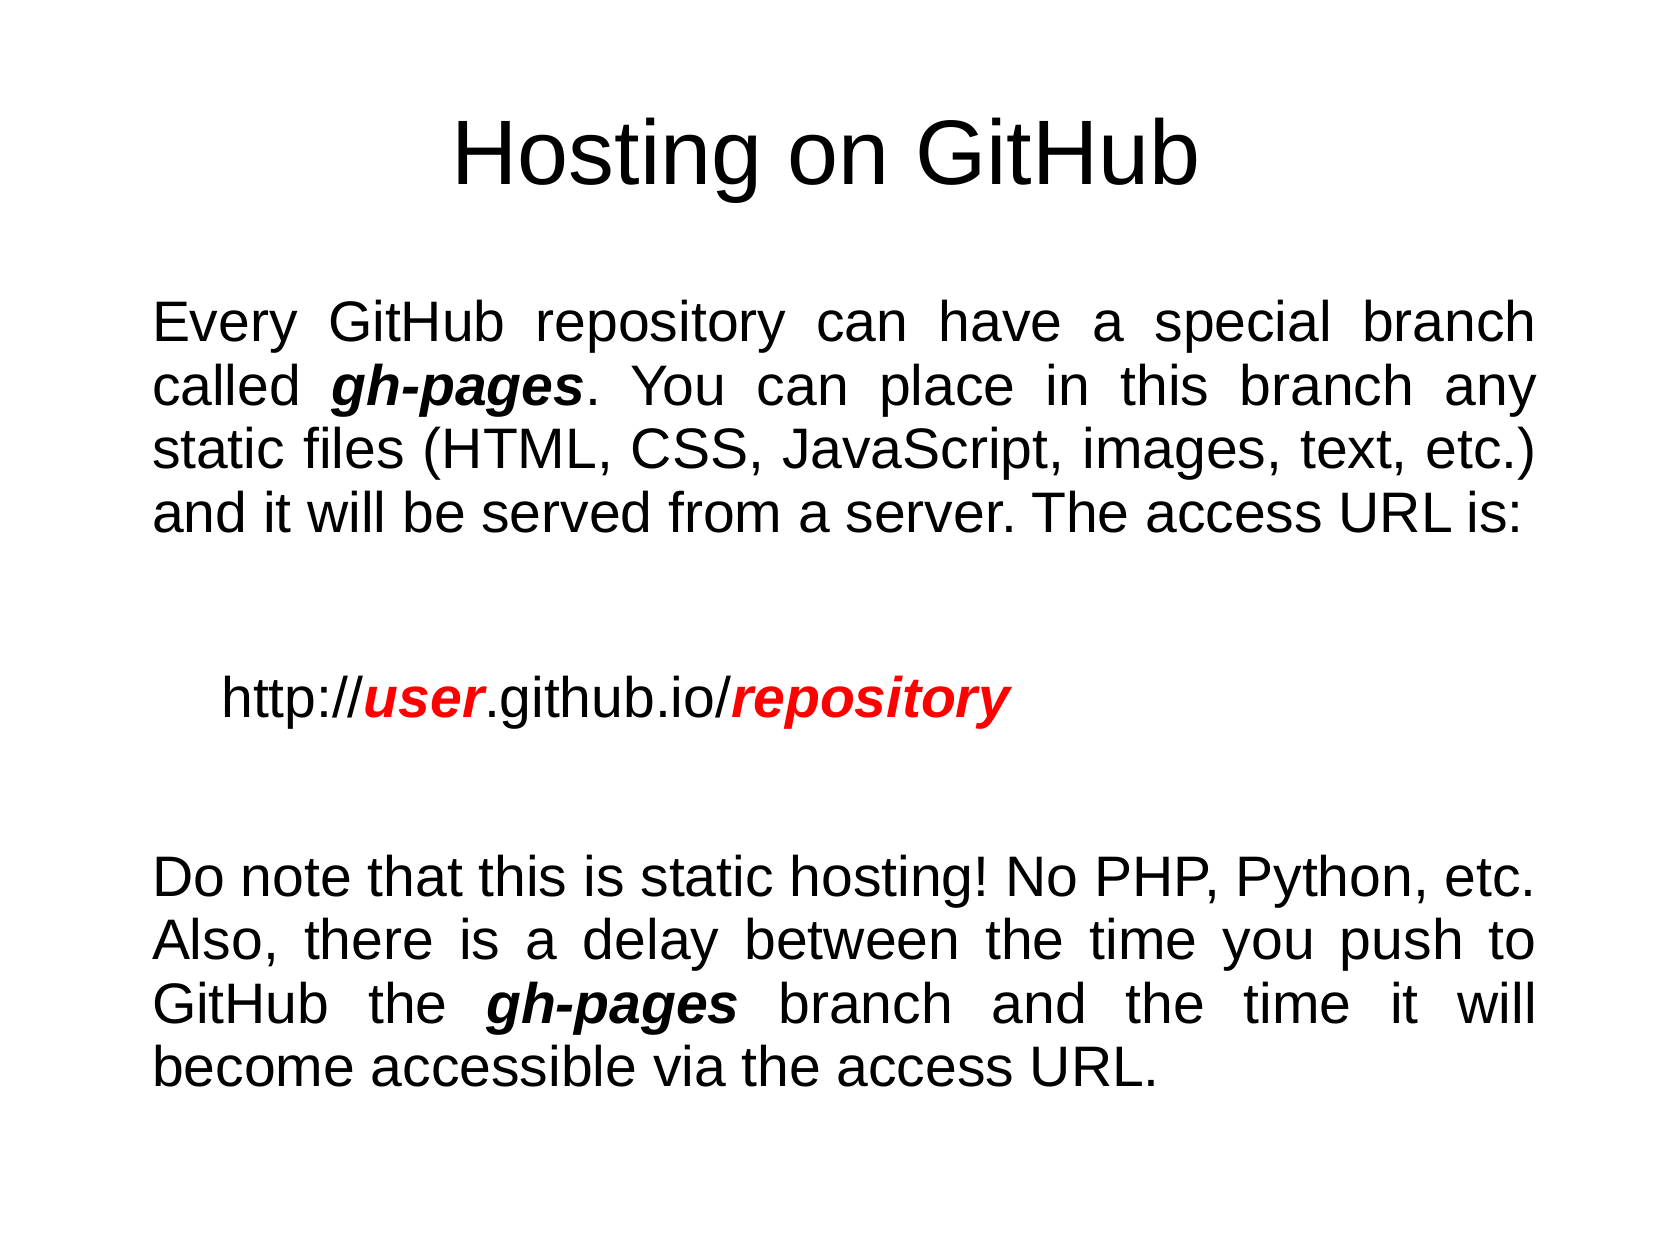

# Hosting on GitHub
Every GitHub repository can have a special branch called gh-pages. You can place in this branch any static files (HTML, CSS, JavaScript, images, text, etc.) and it will be served from a server. The access URL is:
http://user.github.io/repository
Do note that this is static hosting! No PHP, Python, etc. Also, there is a delay between the time you push to GitHub the gh-pages branch and the time it will become accessible via the access URL.